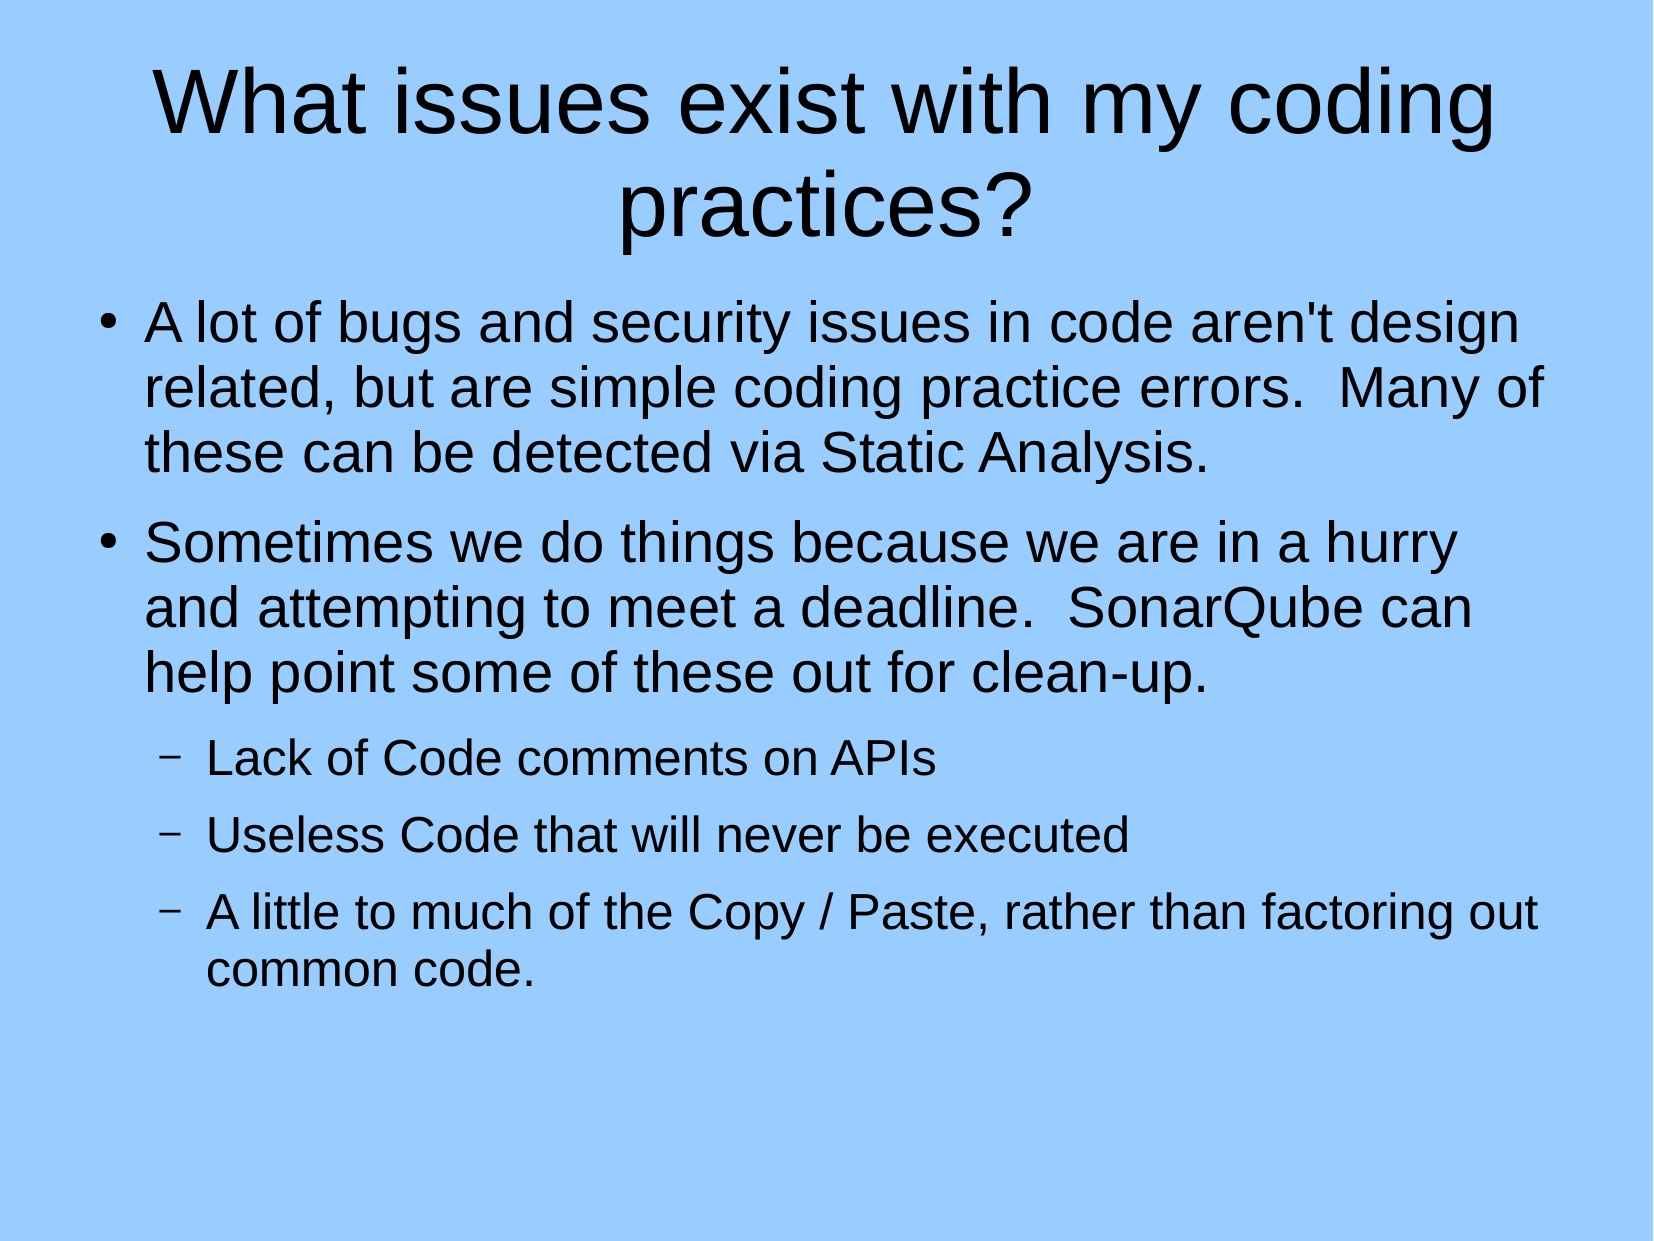

# What issues exist with my coding practices?
A lot of bugs and security issues in code aren't design related, but are simple coding practice errors. Many of these can be detected via Static Analysis.
Sometimes we do things because we are in a hurry and attempting to meet a deadline. SonarQube can help point some of these out for clean-up.
Lack of Code comments on APIs
Useless Code that will never be executed
A little to much of the Copy / Paste, rather than factoring out common code.